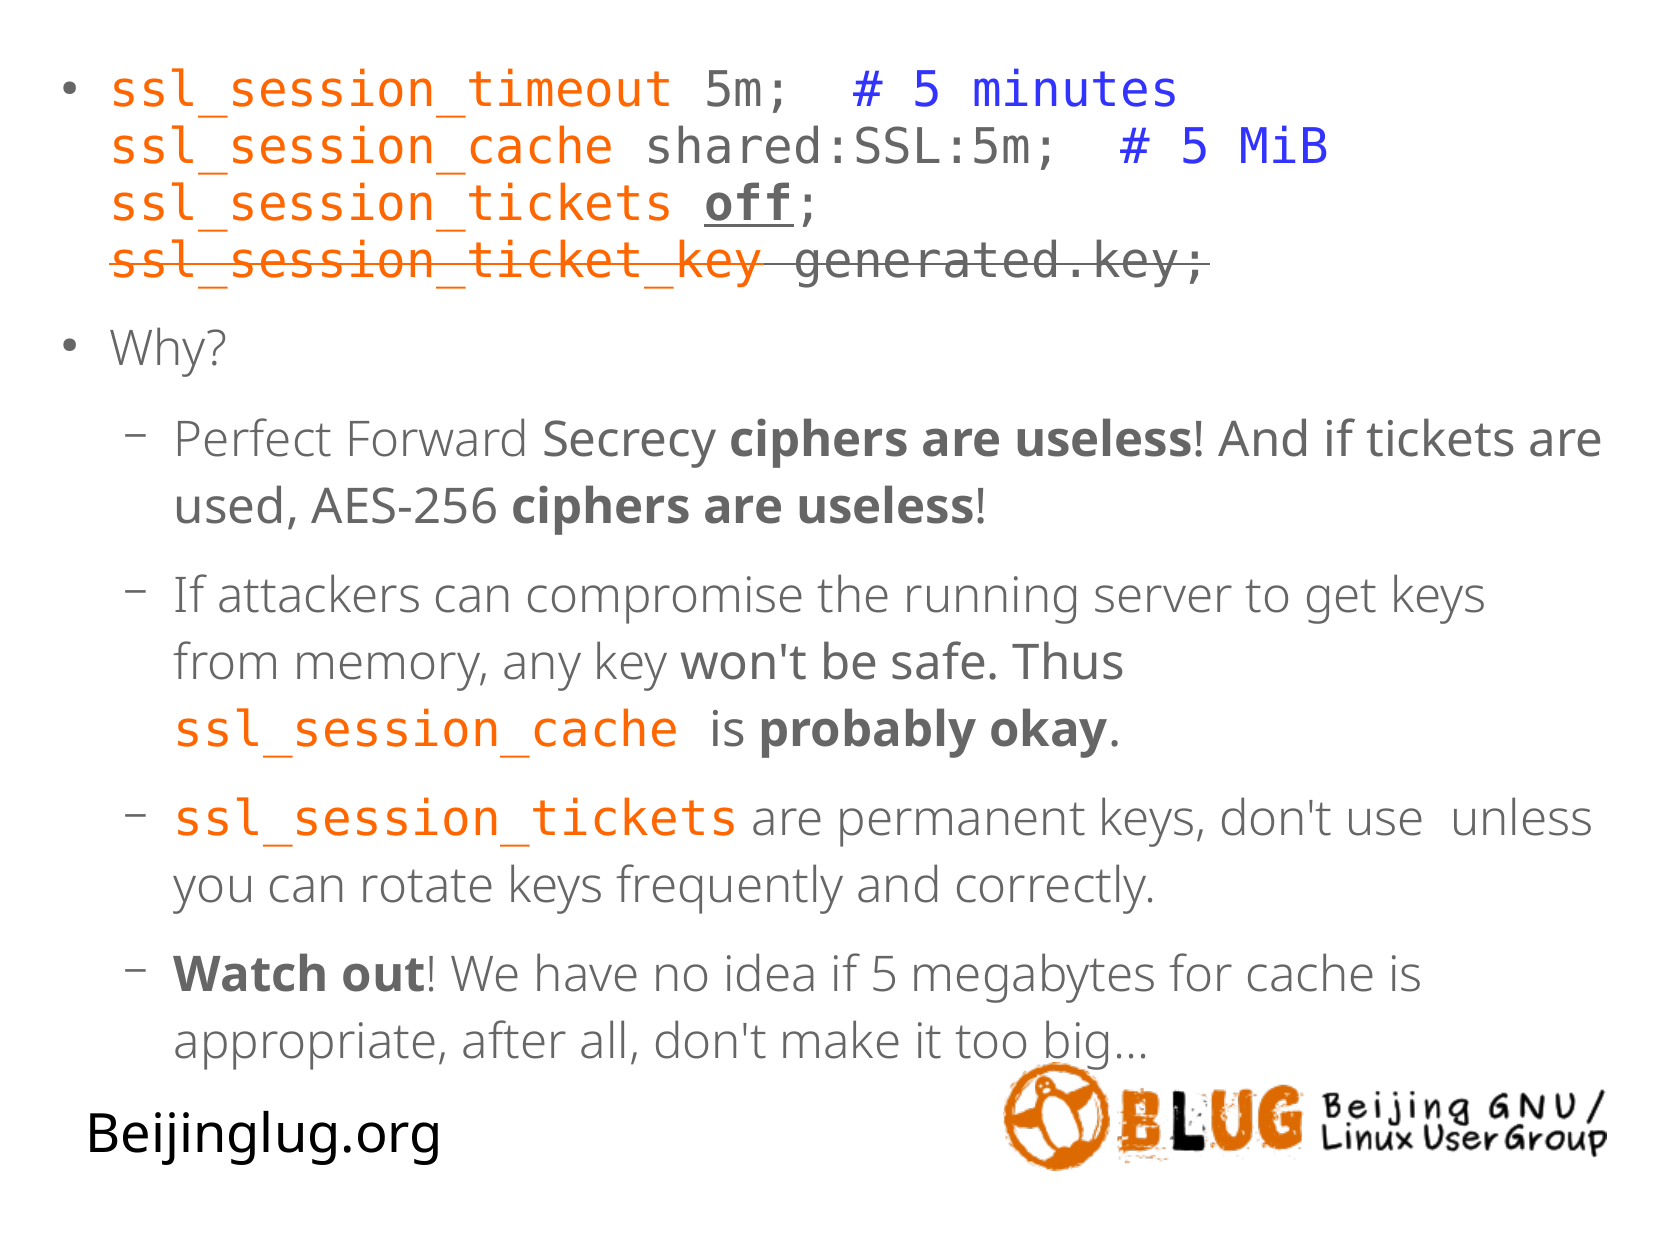

# ssl_session_timeout 5m; # 5 minutes ssl_session_cache shared:SSL:5m; # 5 MiB ssl_session_tickets off; ssl_session_ticket_key generated.key;
Why?
Perfect Forward Secrecy ciphers are useless! And if tickets are used, AES-256 ciphers are useless!
If attackers can compromise the running server to get keys from memory, any key won't be safe. Thus ssl_session_cache is probably okay.
ssl_session_tickets are permanent keys, don't use unless you can rotate keys frequently and correctly.
Watch out! We have no idea if 5 megabytes for cache is appropriate, after all, don't make it too big...